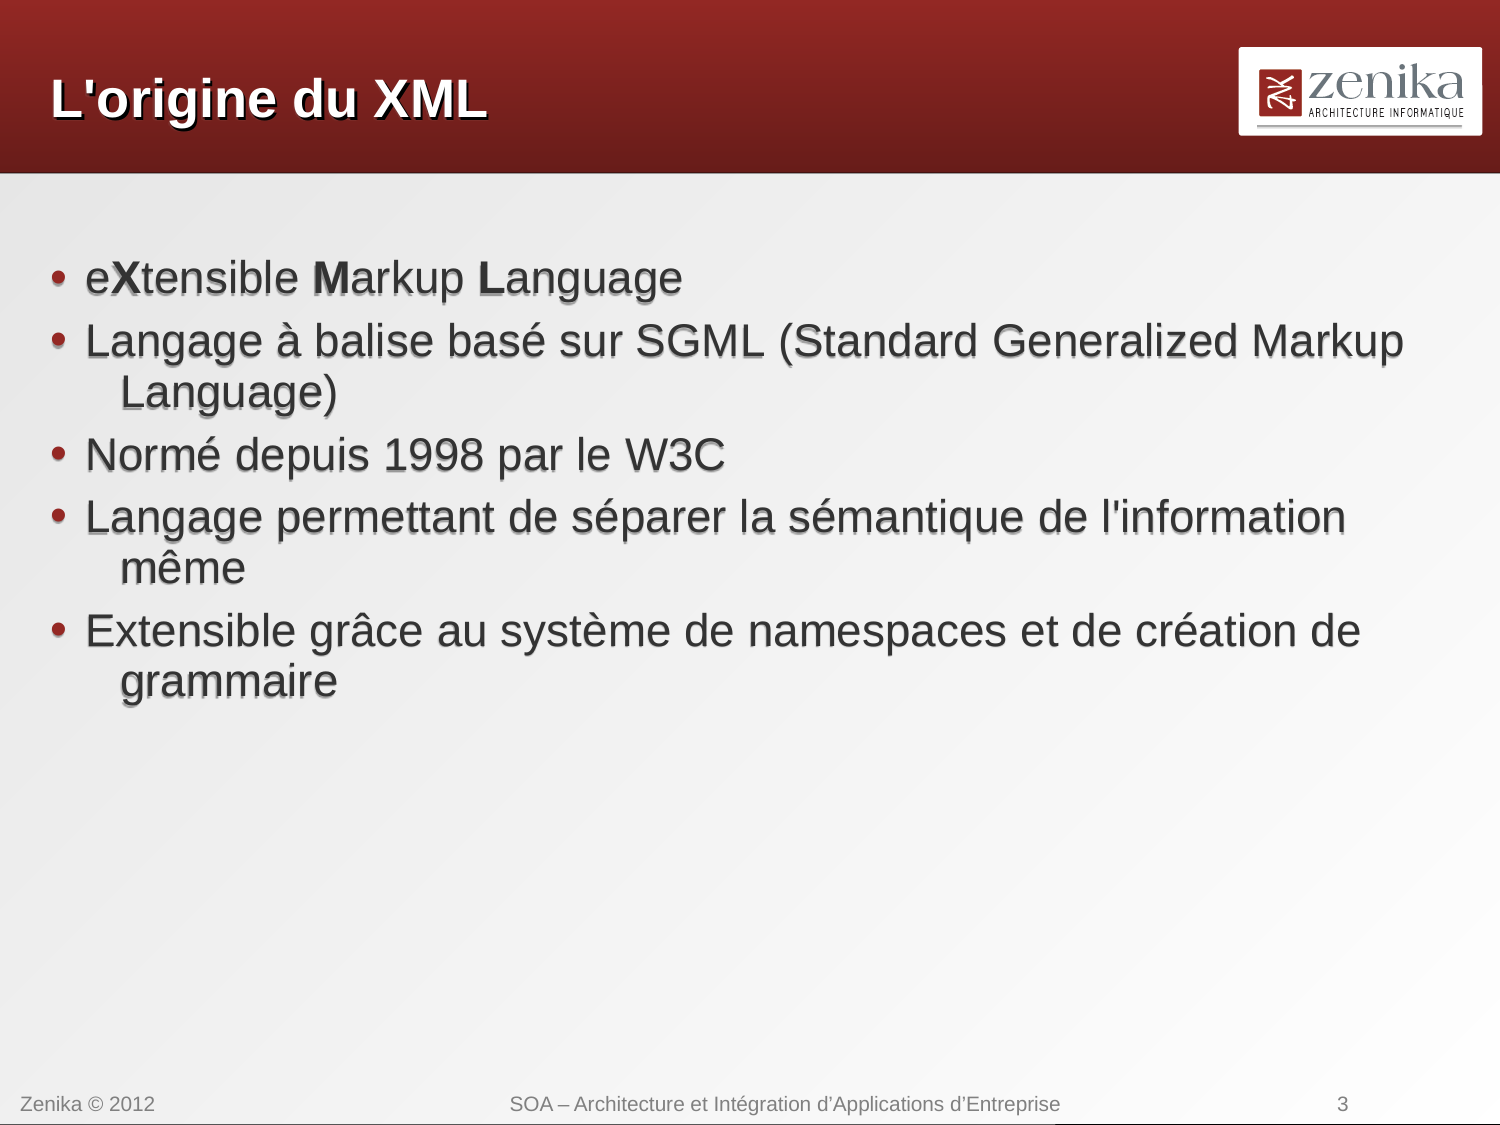

# L'origine du XML
eXtensible Markup Language
Langage à balise basé sur SGML (Standard Generalized Markup Language)
Normé depuis 1998 par le W3C
Langage permettant de séparer la sémantique de l'information même
Extensible grâce au système de namespaces et de création de grammaire